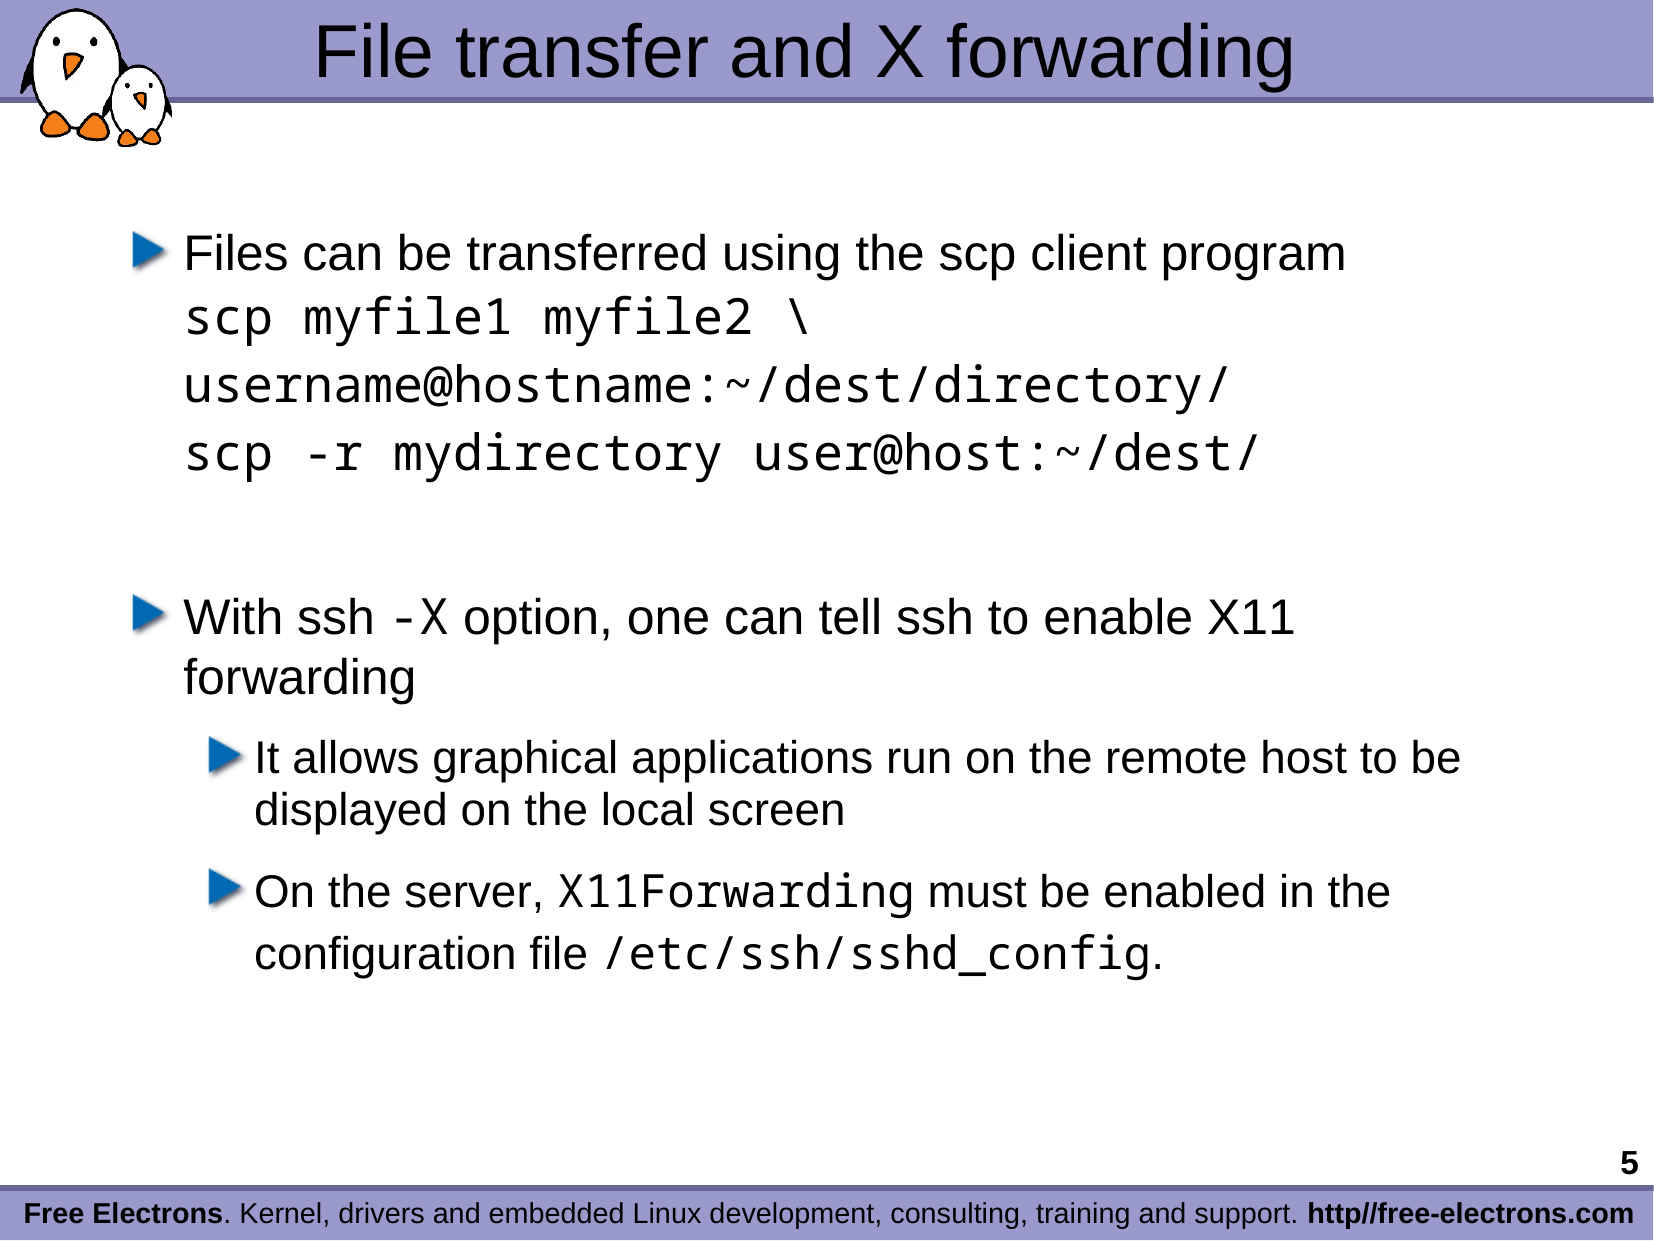

# File transfer and X forwarding
Files can be transferred using the scp client program
scp myfile1 myfile2 \ username@hostname:~/dest/directory/
scp -r mydirectory user@host:~/dest/
With ssh -X option, one can tell ssh to enable X11 forwarding
It allows graphical applications run on the remote host to be displayed on the local screen
On the server, X11Forwarding must be enabled in the configuration file /etc/ssh/sshd_config.